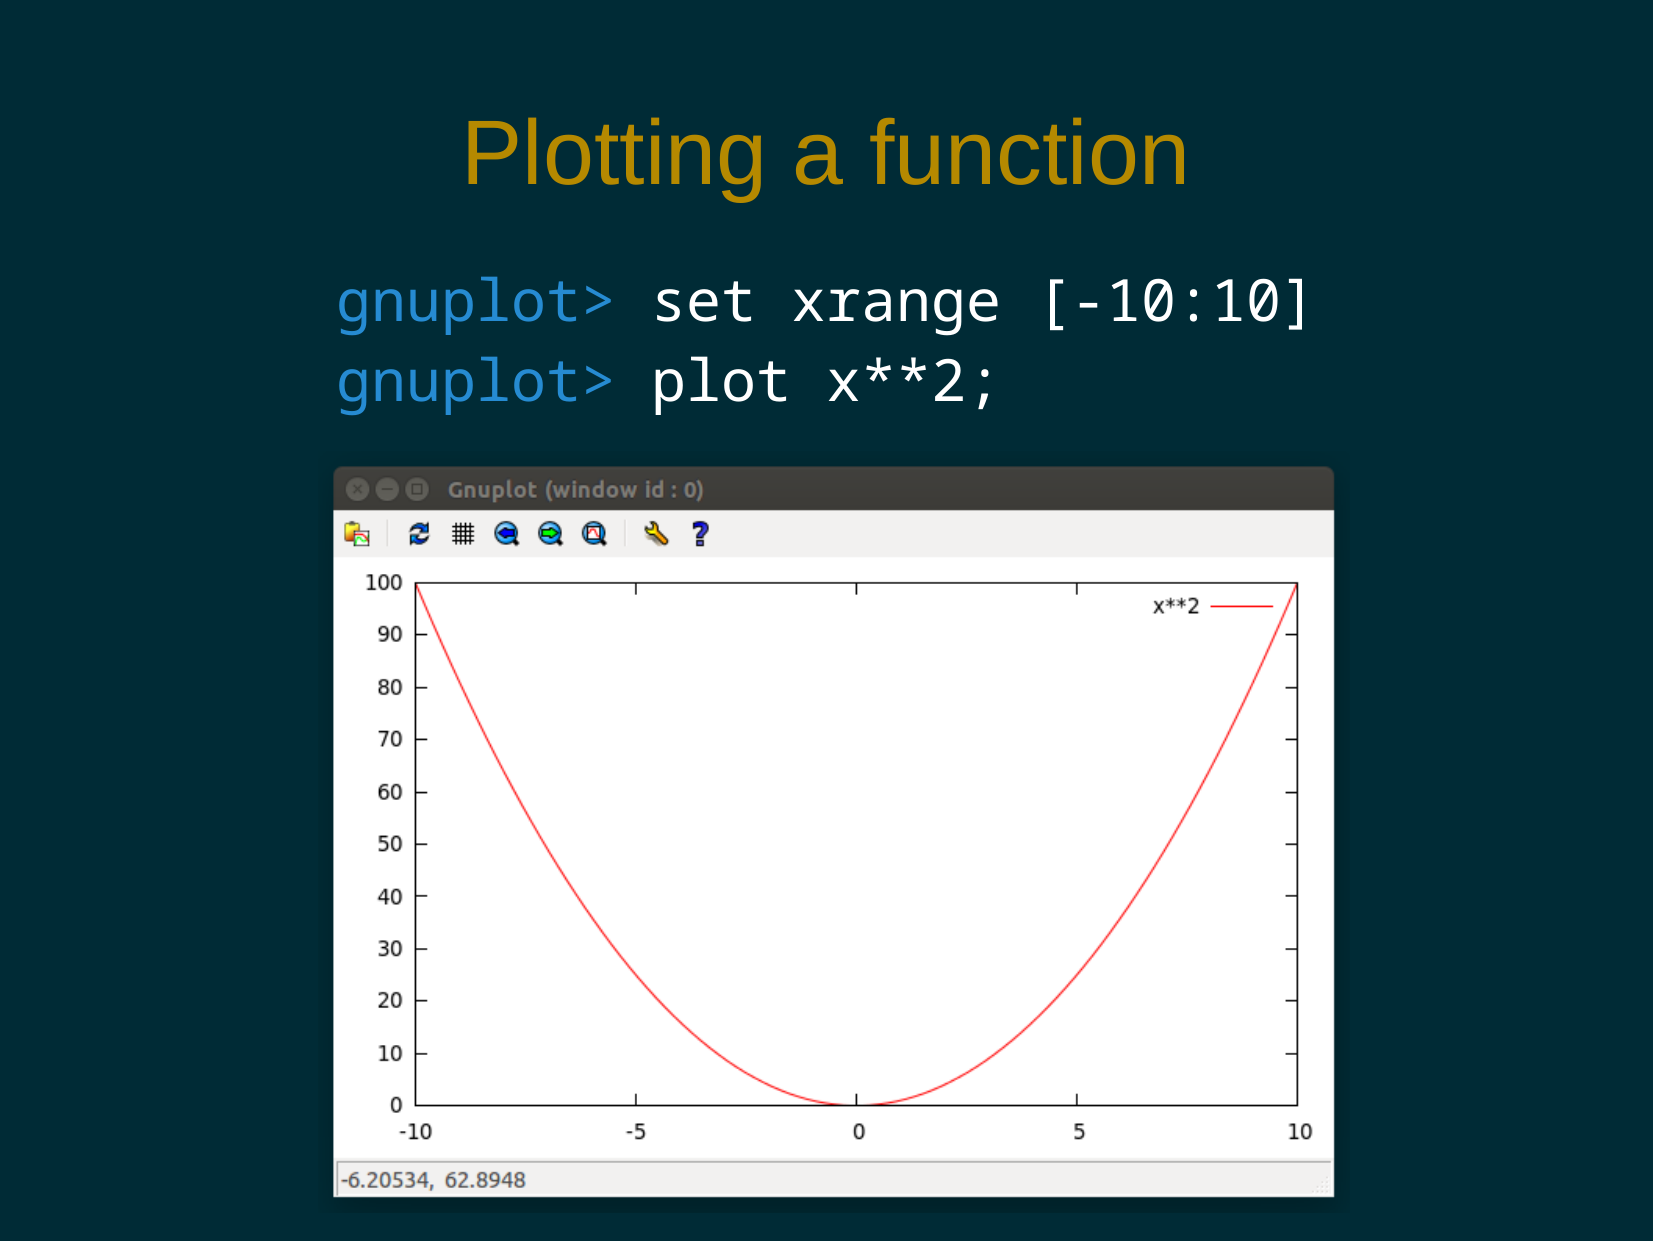

# Plotting a function
gnuplot> set xrange [-10:10]
gnuplot> plot x**2;